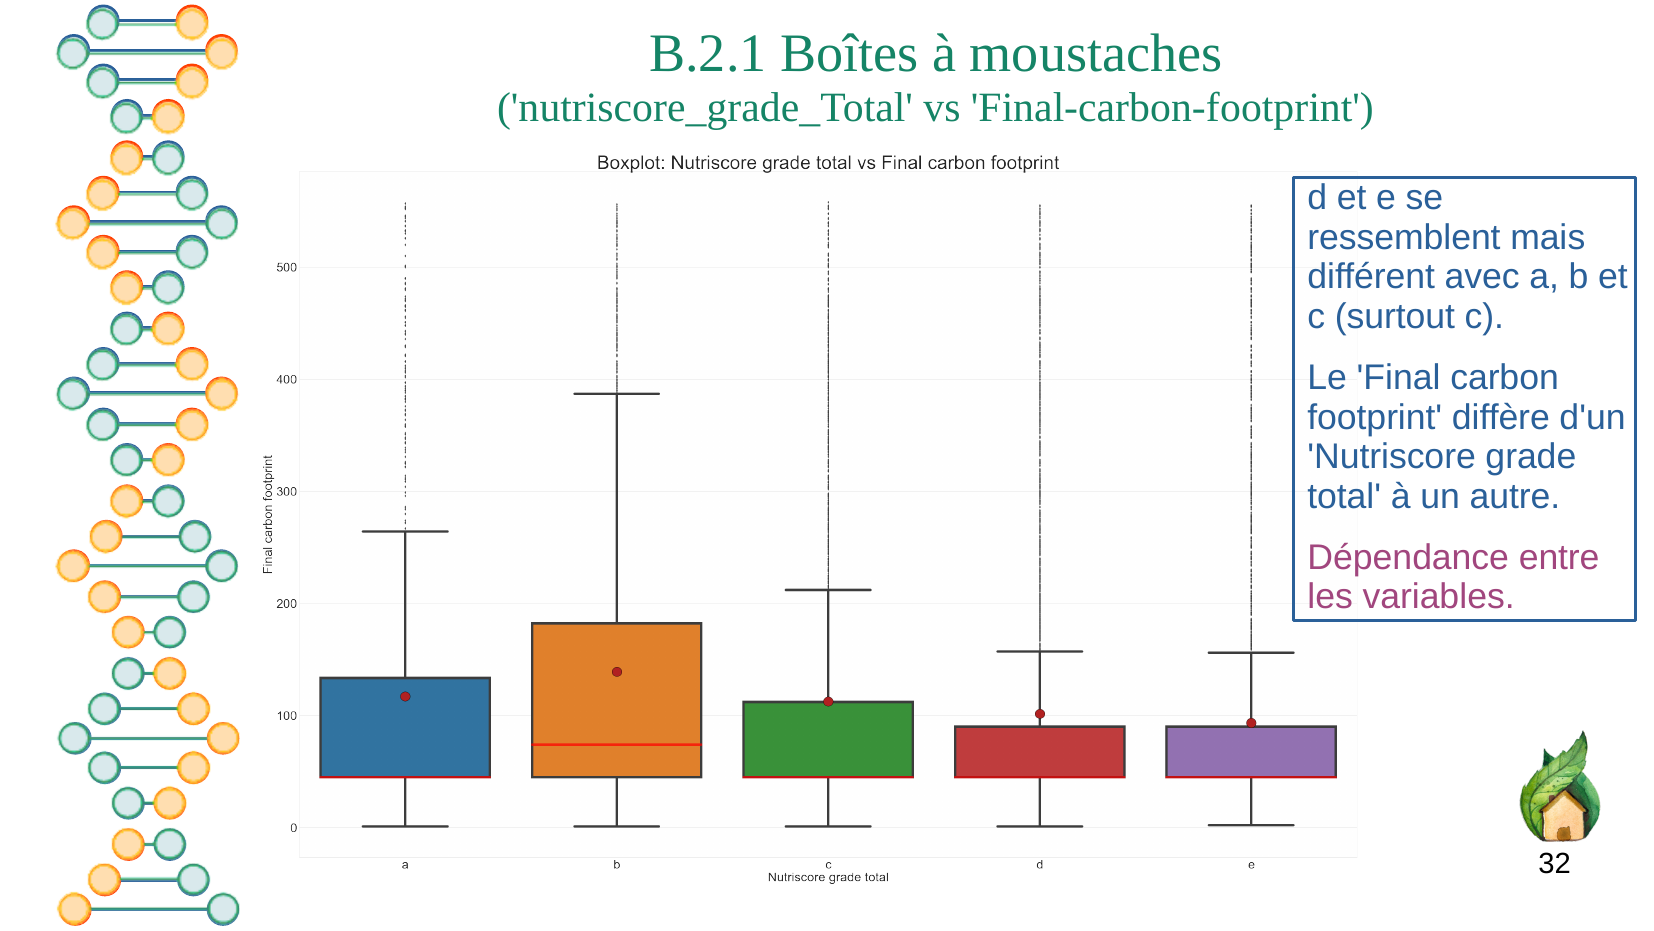

# B.2.1 Boîtes à moustaches ('nutriscore_grade_Total' vs 'Final-carbon-footprint')
d et e se ressemblent mais différent avec a, b et c (surtout c).
Le 'Final carbon footprint' diffère d'un 'Nutriscore grade total' à un autre.
Dépendance entre les variables.
32